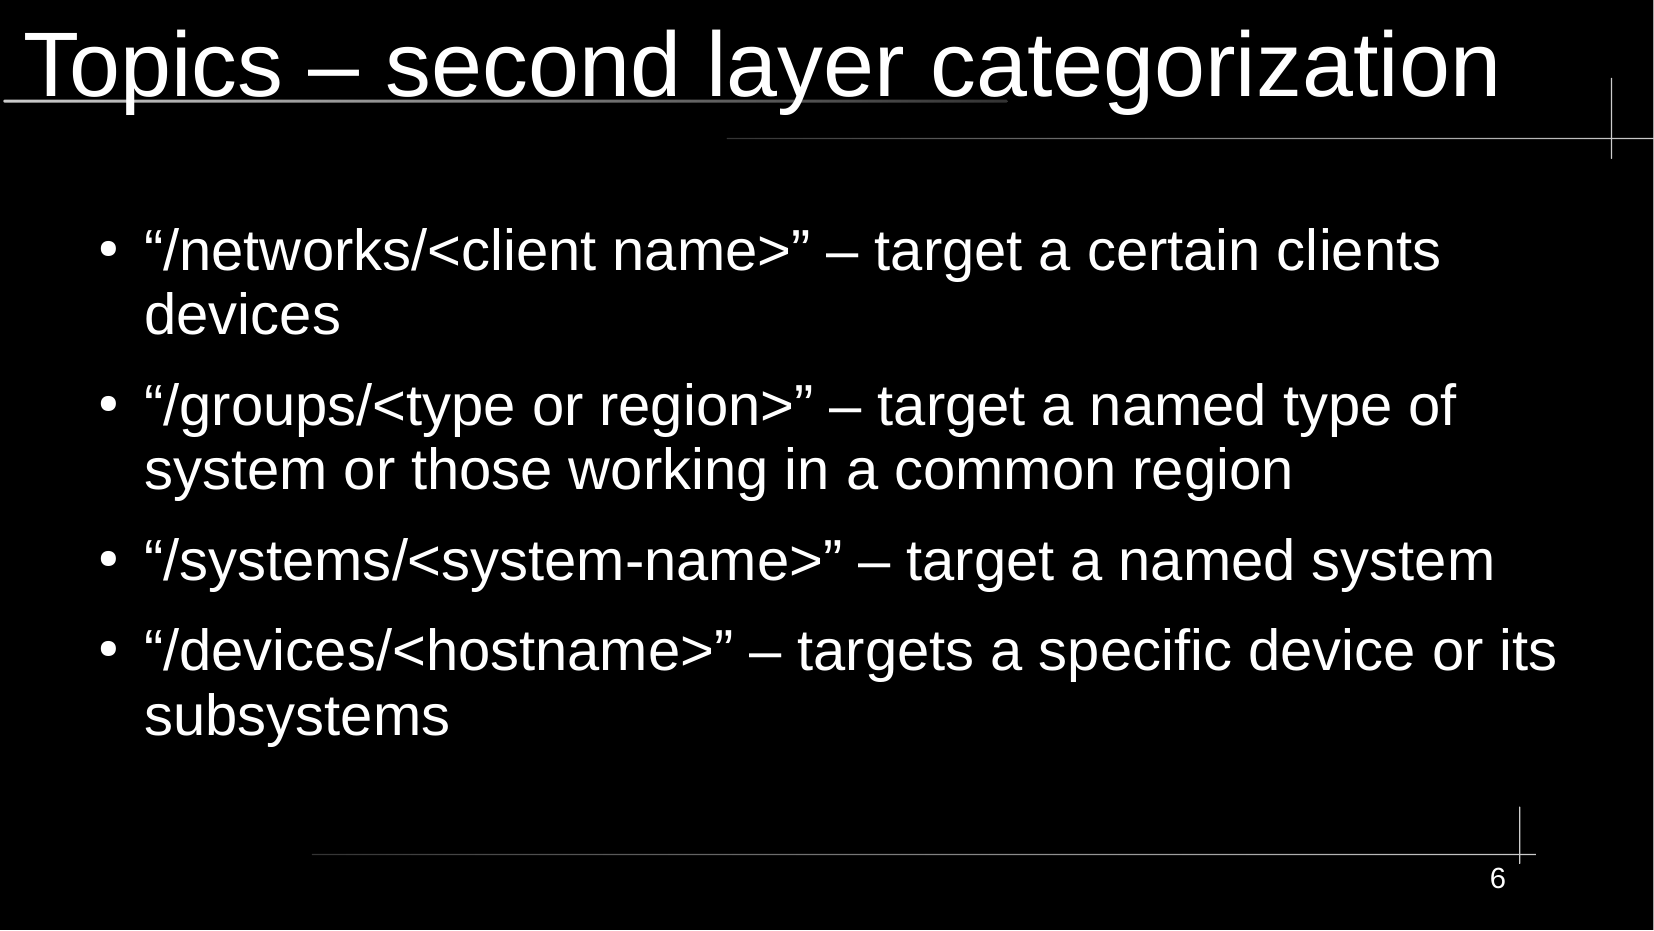

# Topics – second layer categorization
“/networks/<client name>” – target a certain clients devices
“/groups/<type or region>” – target a named type of system or those working in a common region
“/systems/<system-name>” – target a named system
“/devices/<hostname>” – targets a specific device or its subsystems
6